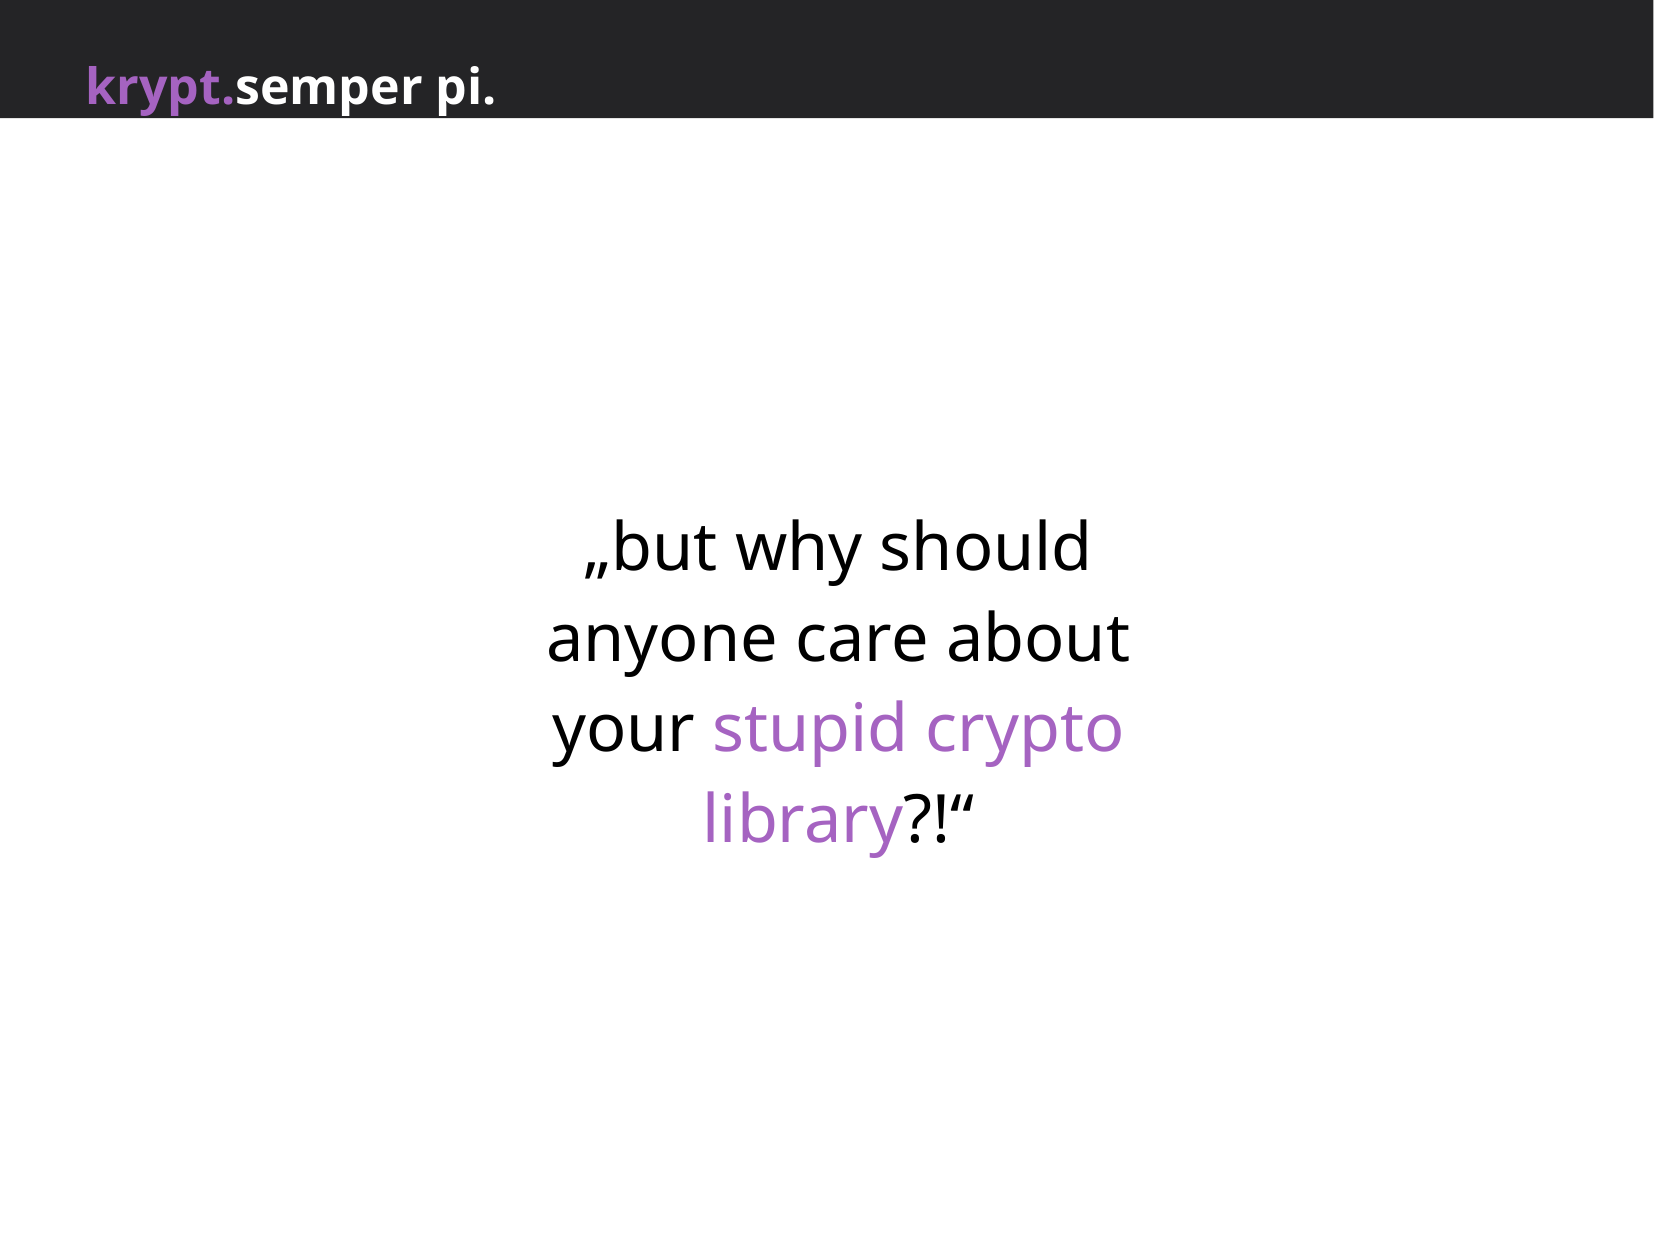

krypt.semper pi.
„but why should anyone care about your stupid crypto library?!“